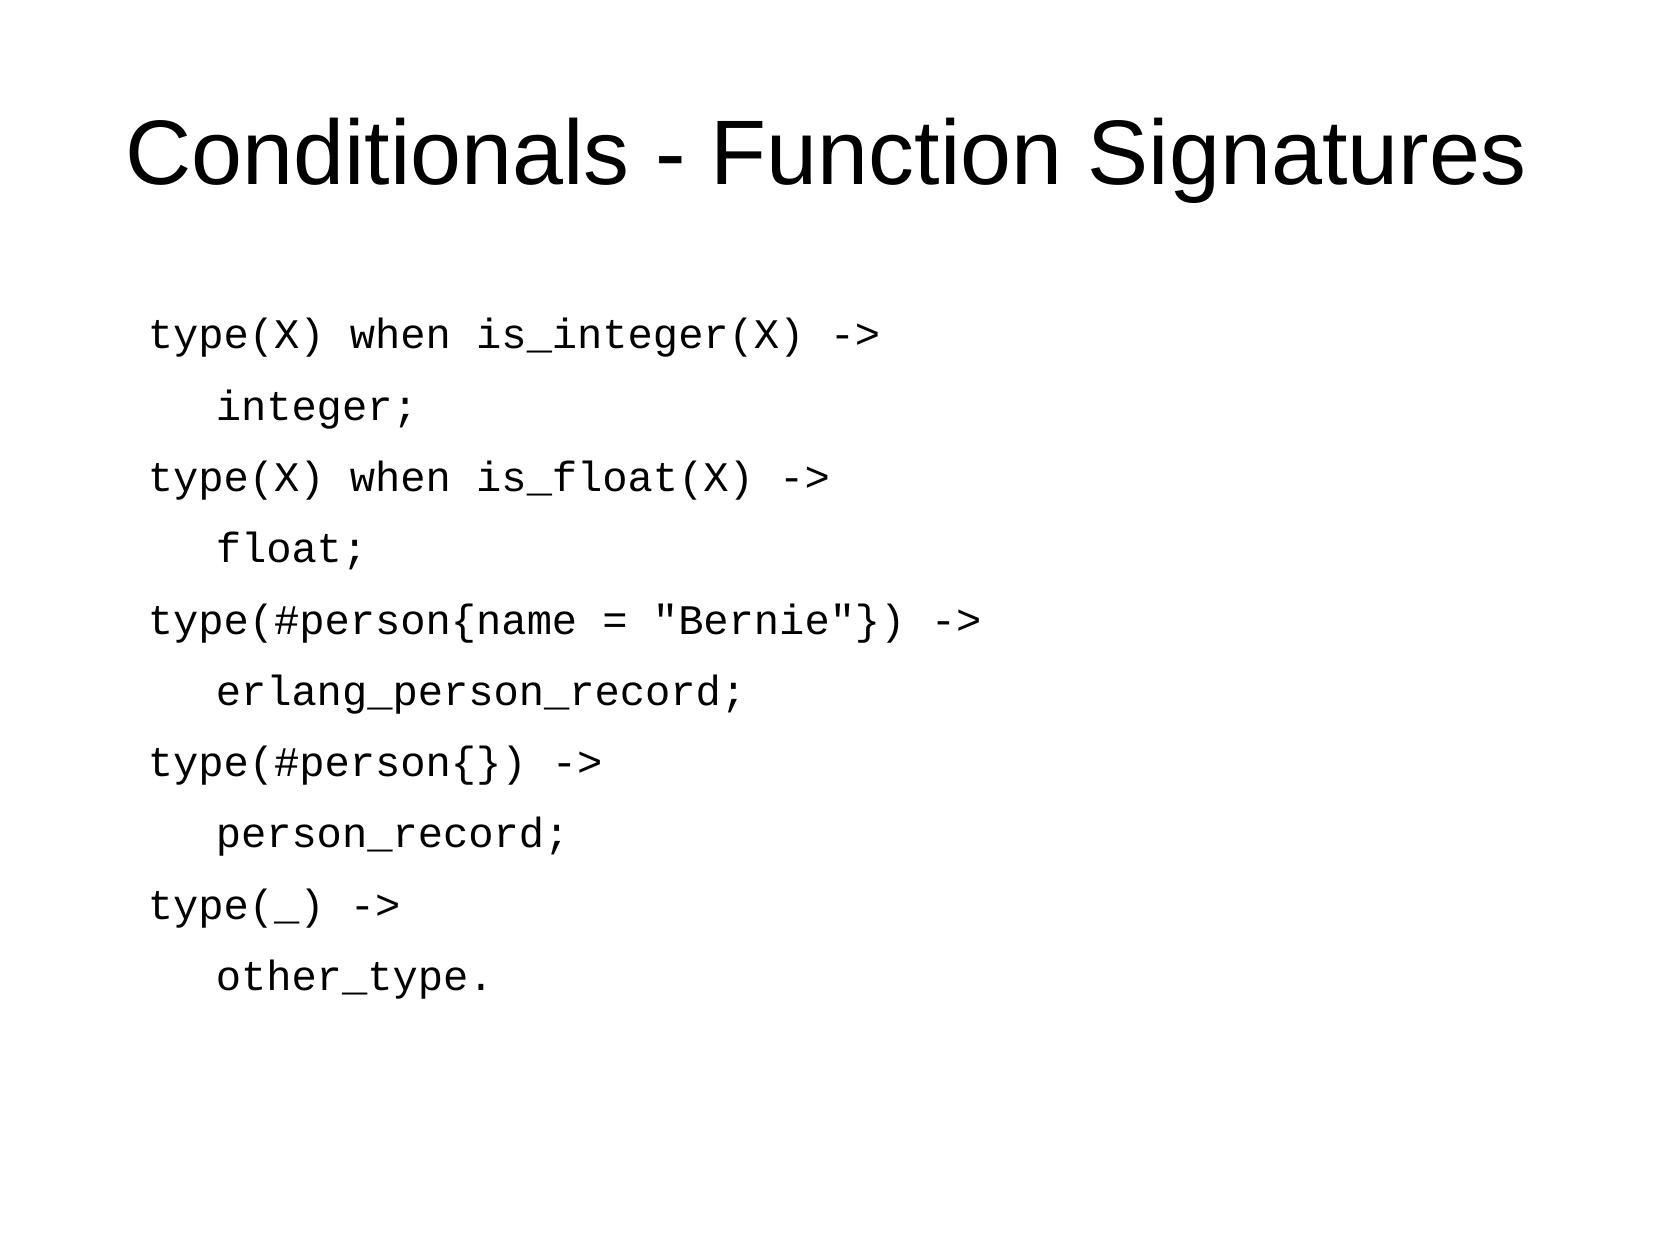

# Conditionals - Function Signatures
type(X) when is_integer(X) ->
	integer;
type(X) when is_float(X) ->
	float;
type(#person{name = "Bernie"}) ->
	erlang_person_record;
type(#person{}) ->
	person_record;
type(_) ->
	other_type.